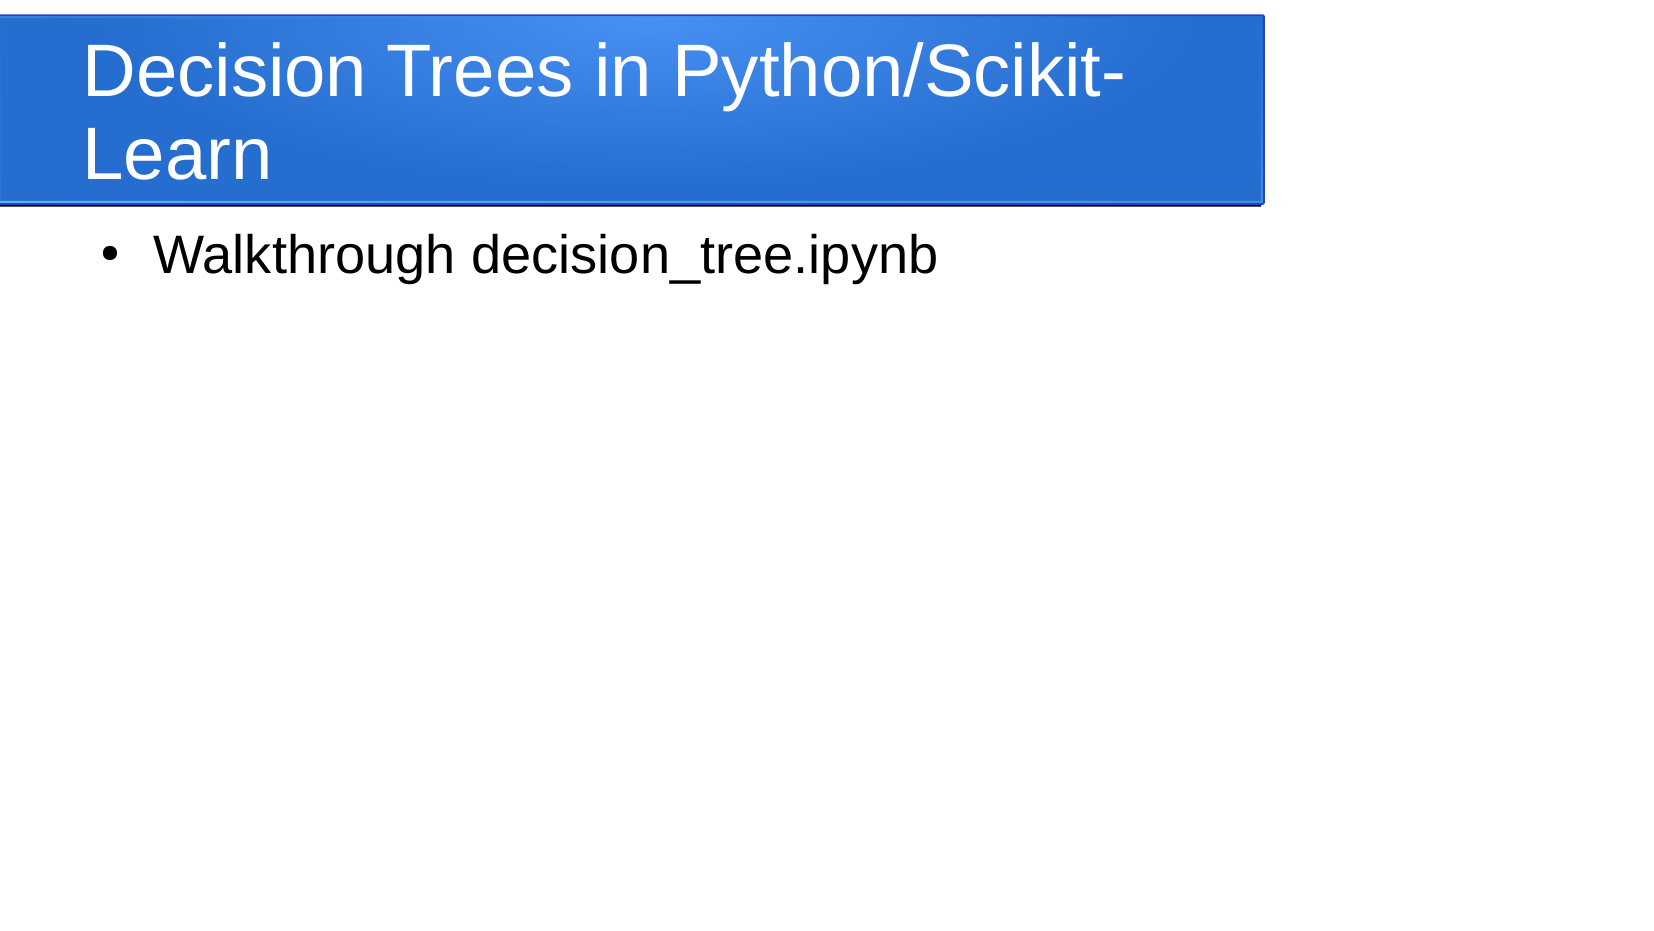

# Decision Trees in Python/Scikit-Learn
Walkthrough decision_tree.ipynb